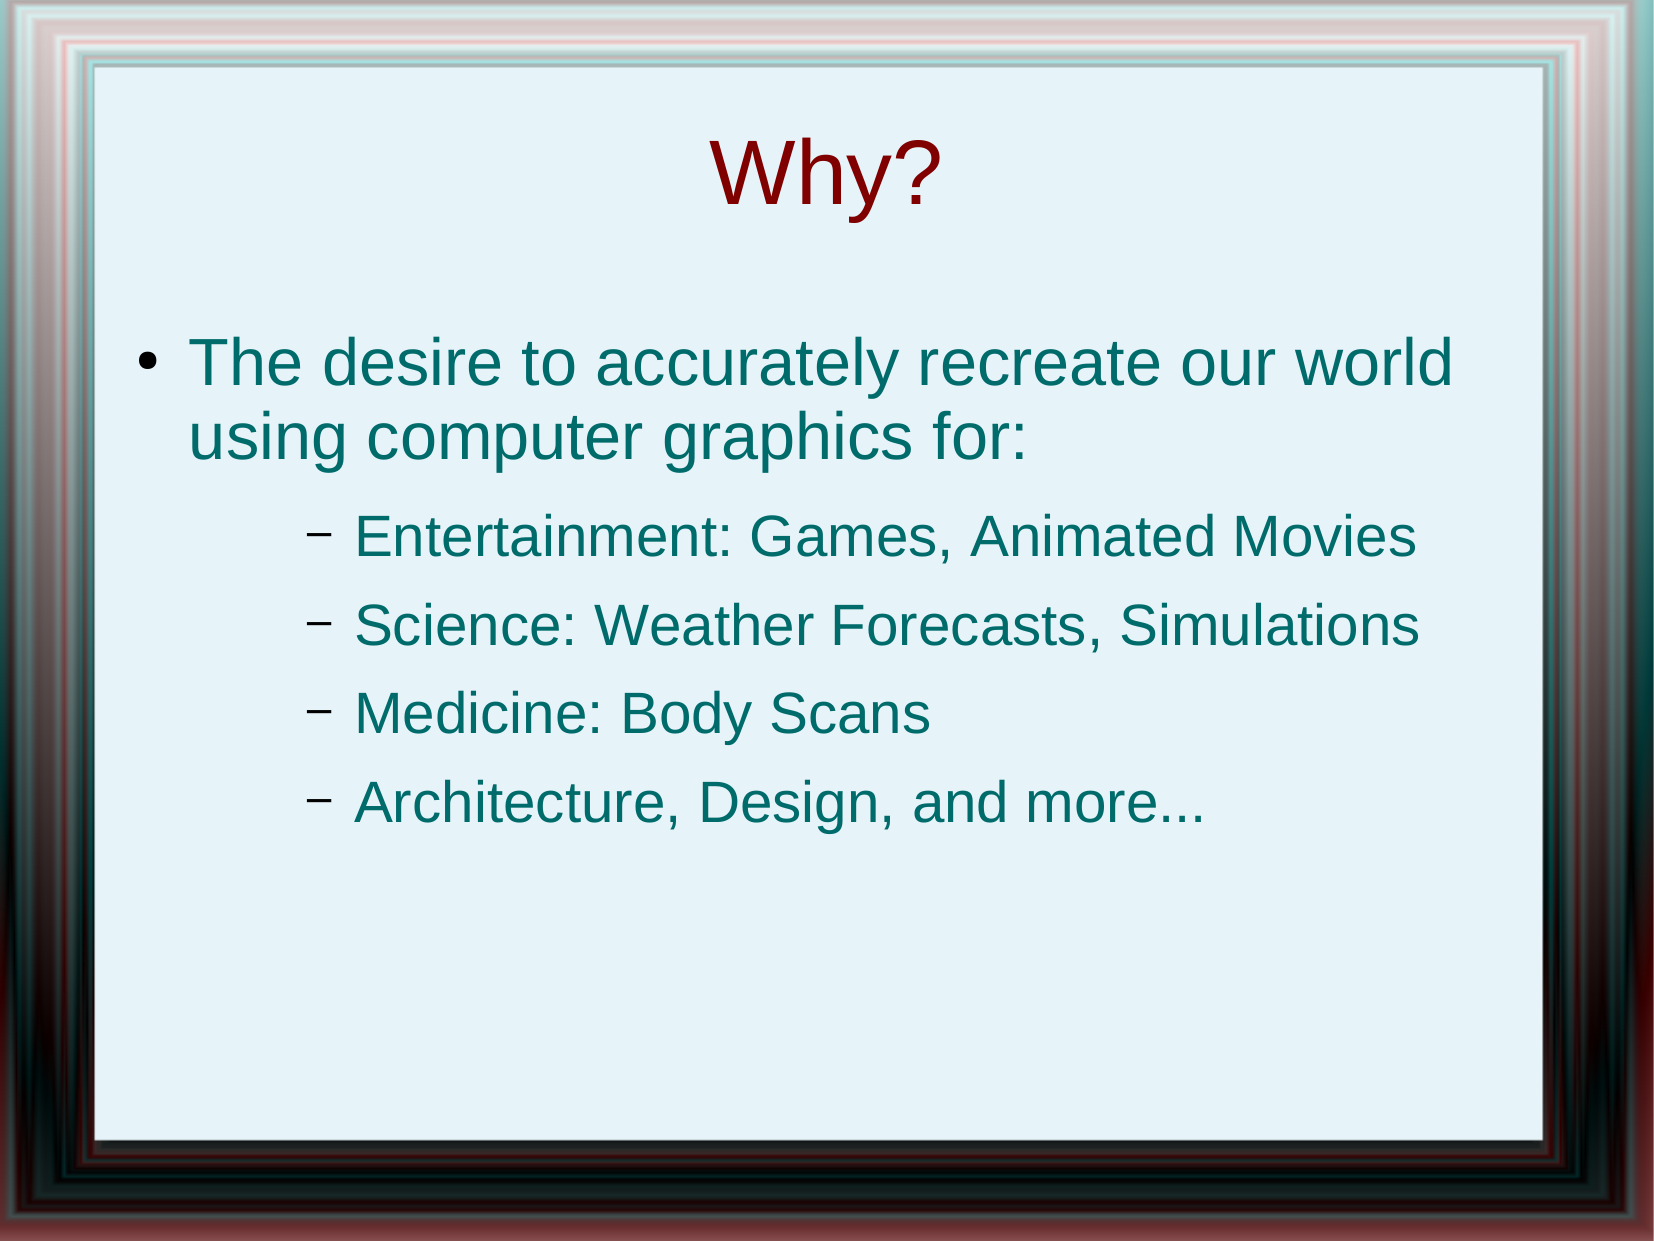

# Why?
The desire to accurately recreate our world using computer graphics for:
Entertainment: Games, Animated Movies
Science: Weather Forecasts, Simulations
Medicine: Body Scans
Architecture, Design, and more...